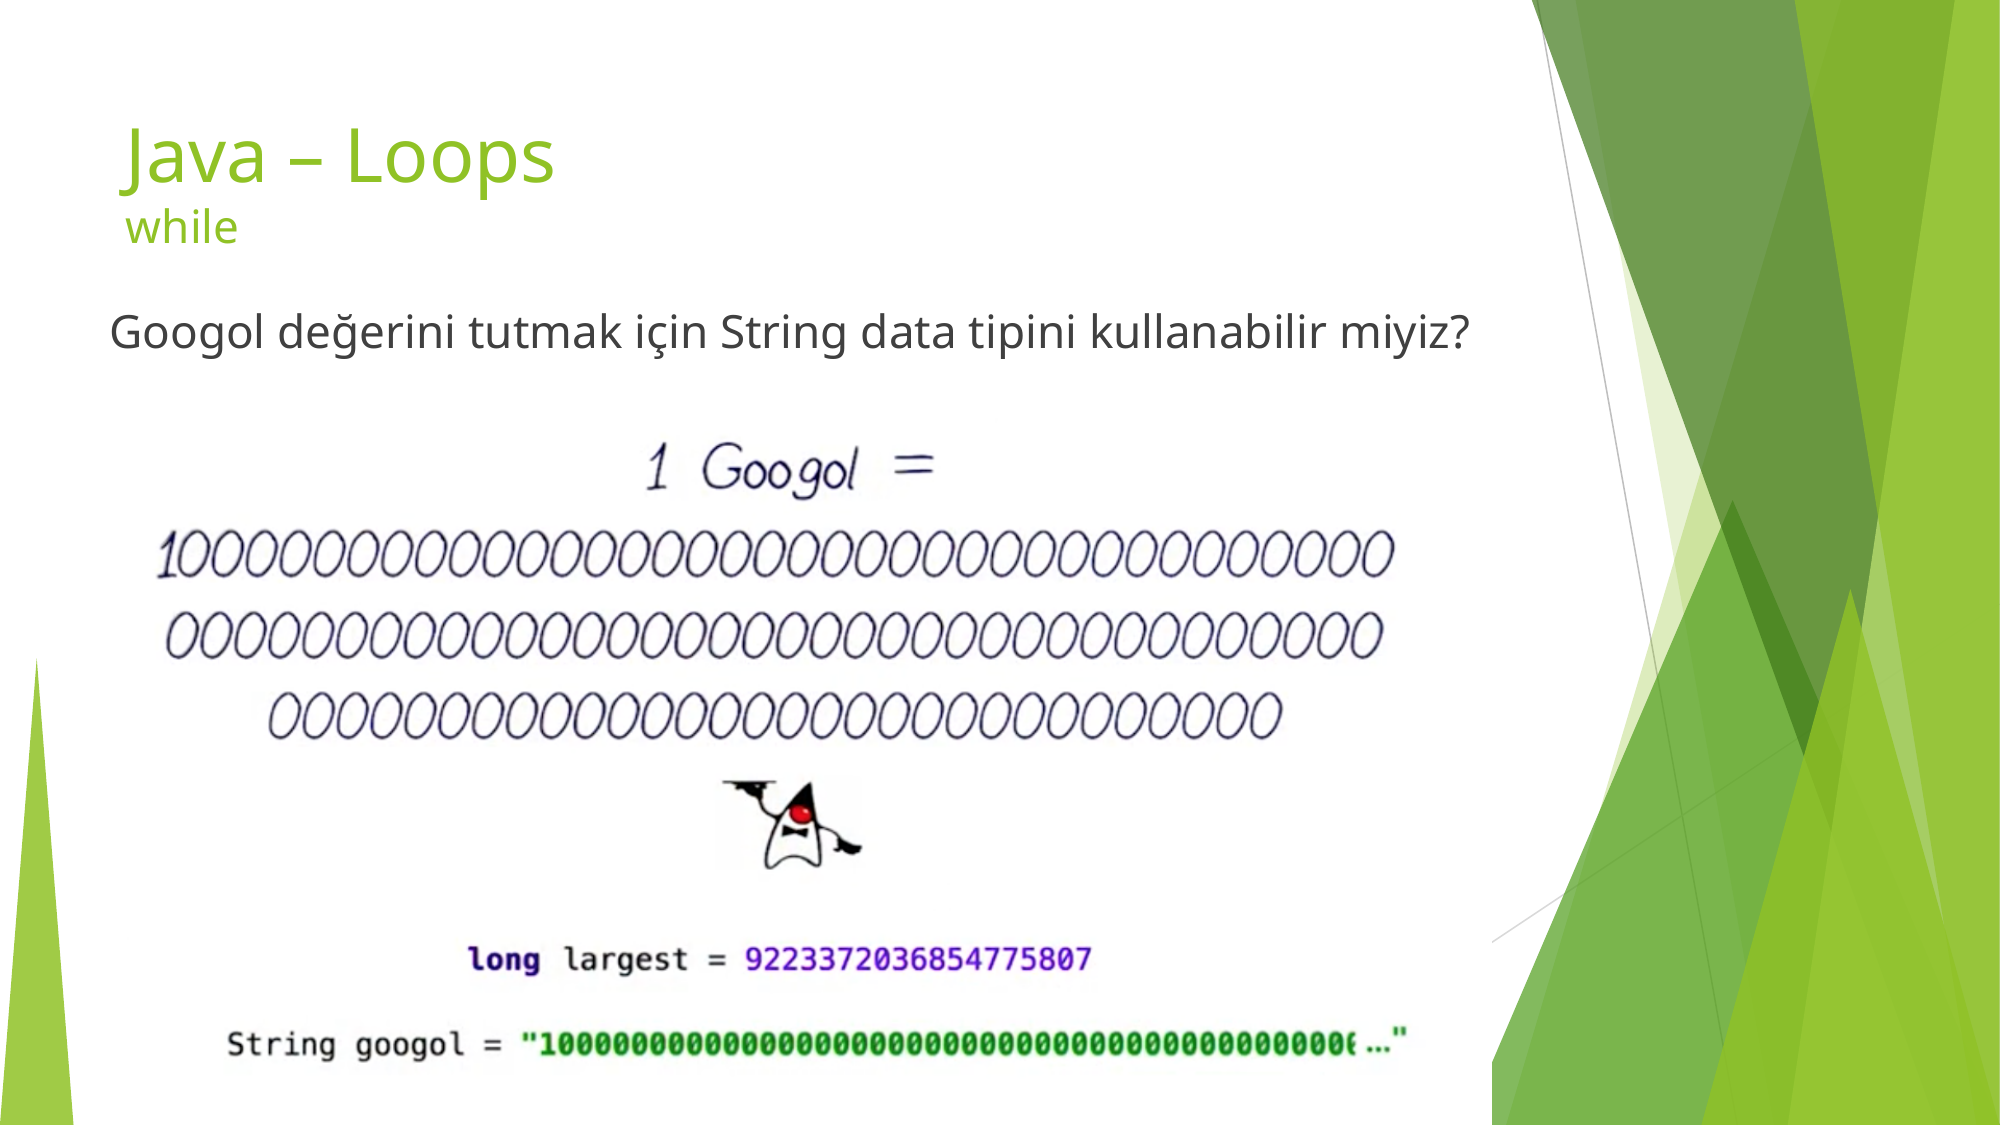

# Java – Loops while
Googol değerini tutmak için String data tipini kullanabilir miyiz?